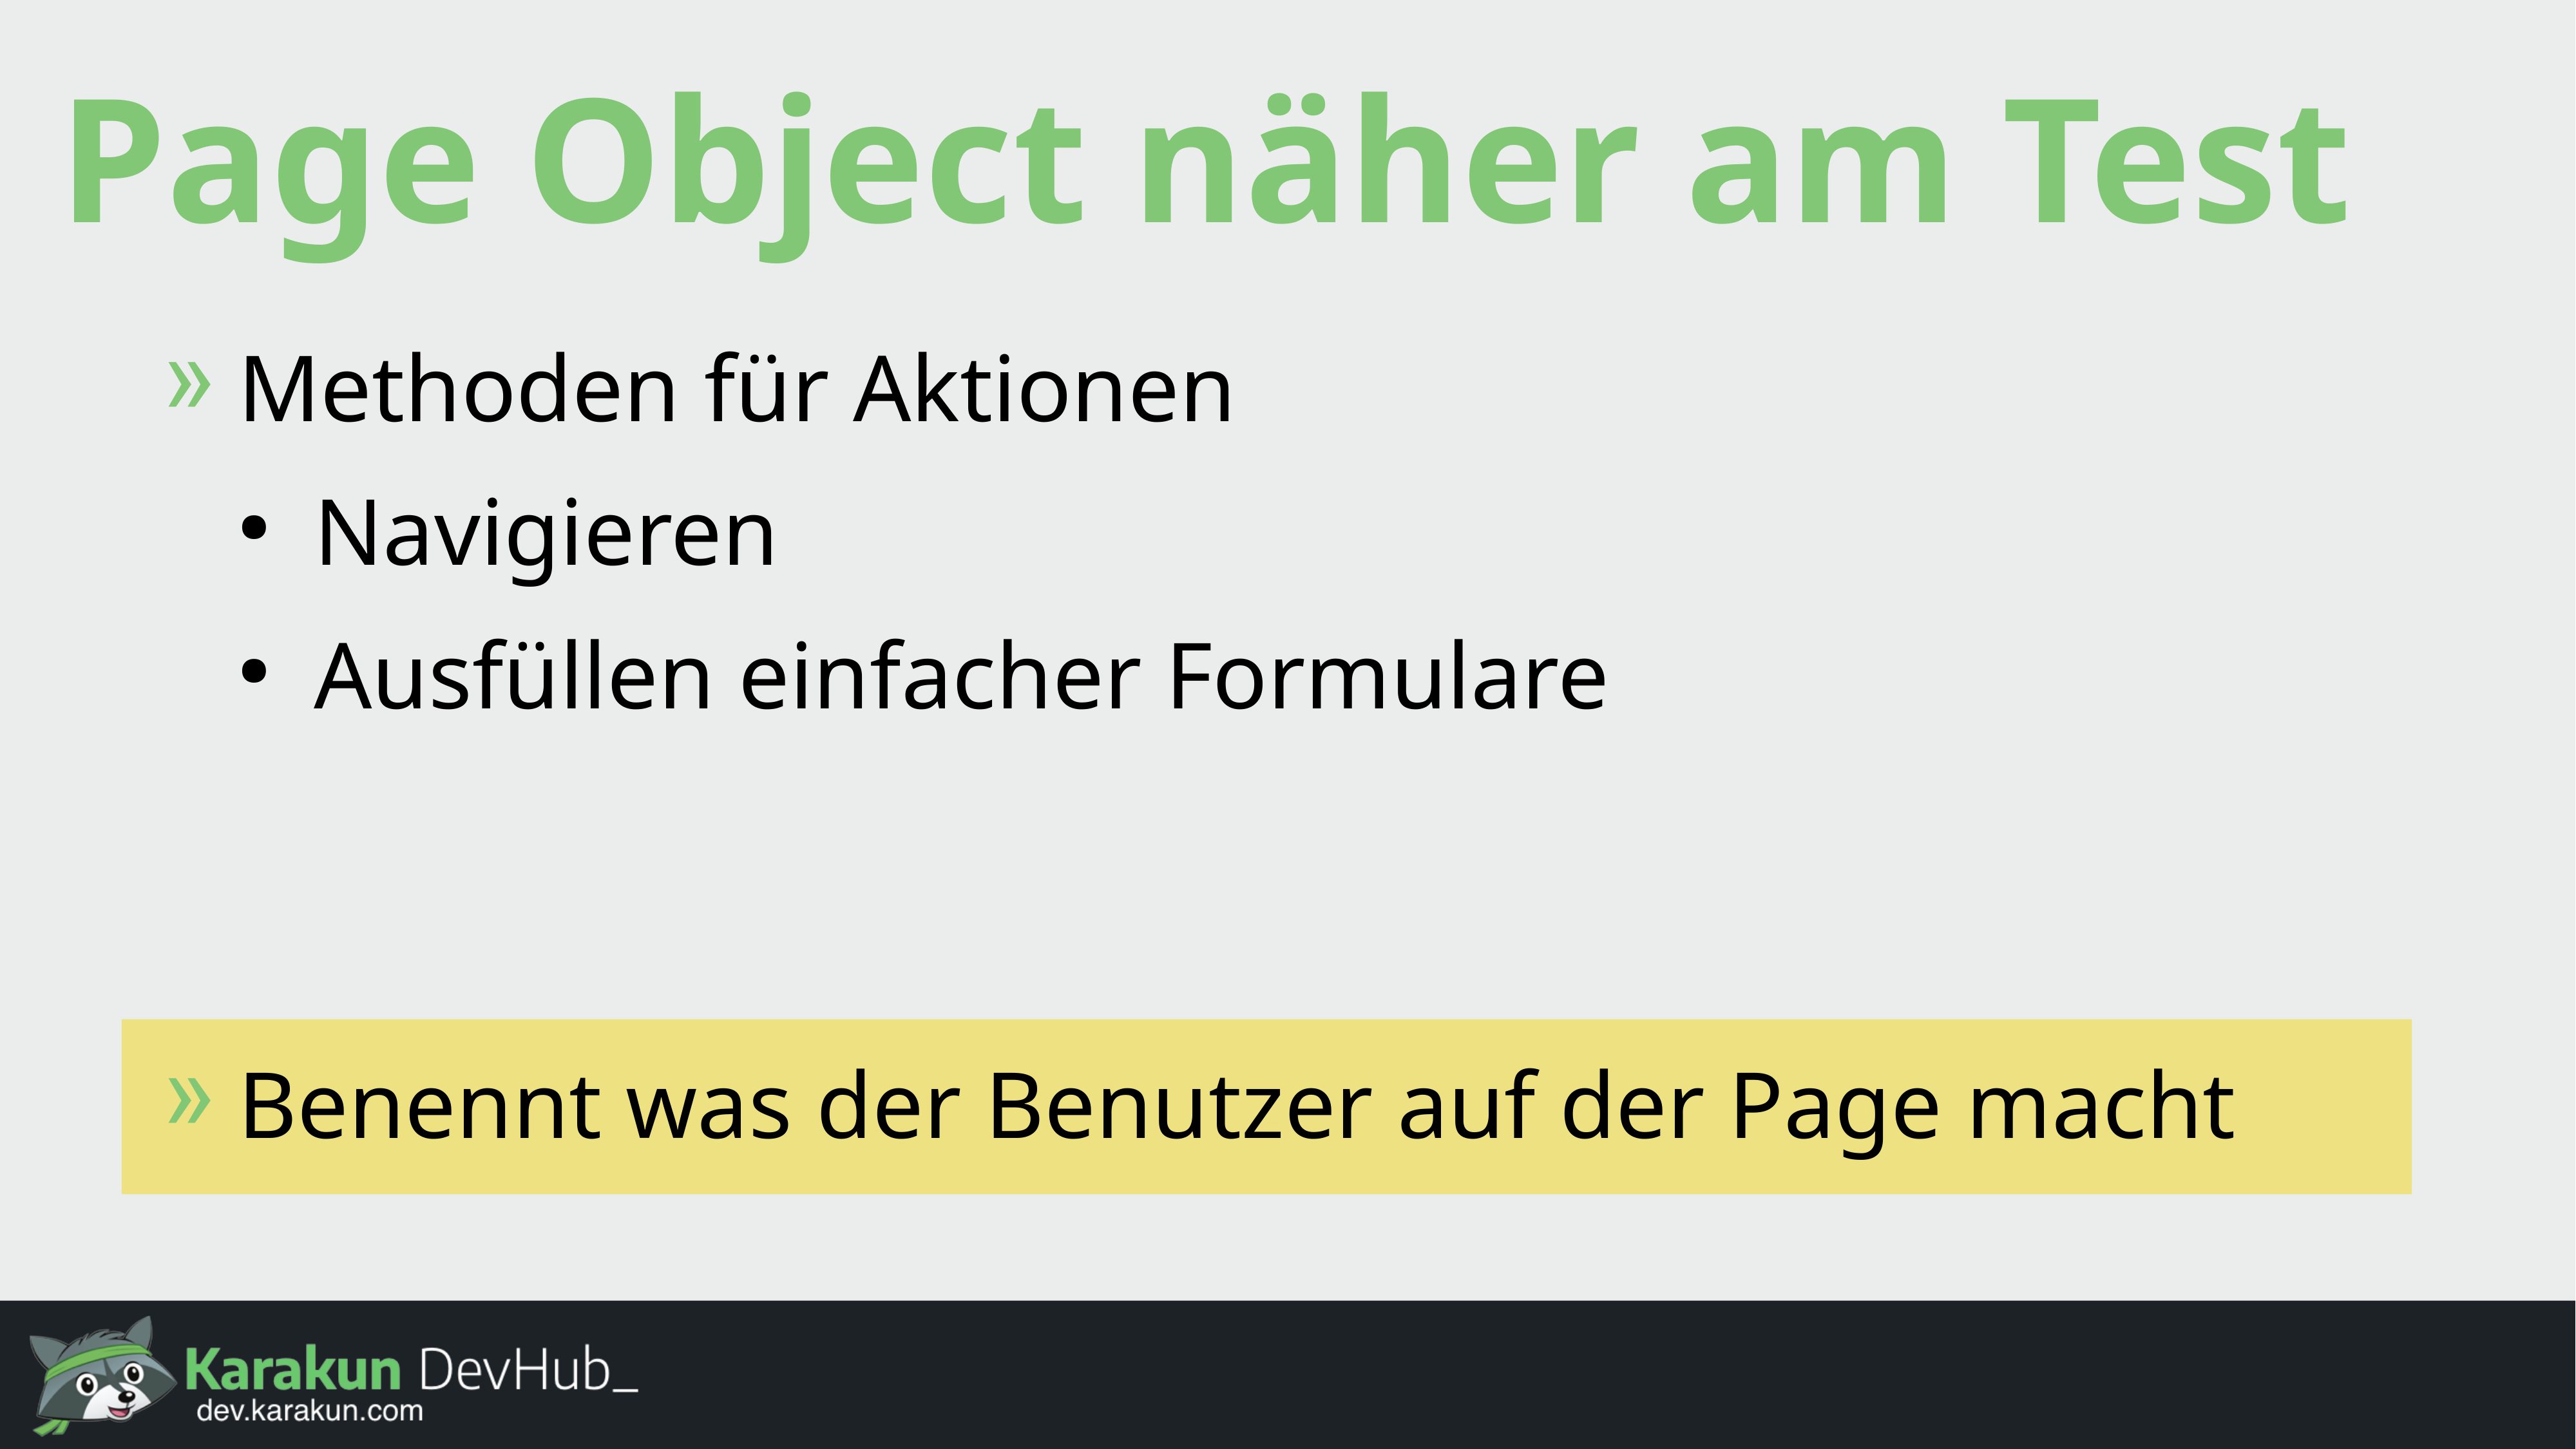

Page Object näher am Test
Methoden für Aktionen
Navigieren
Ausfüllen einfacher Formulare
Benennt was der Benutzer auf der Page macht
ddddd